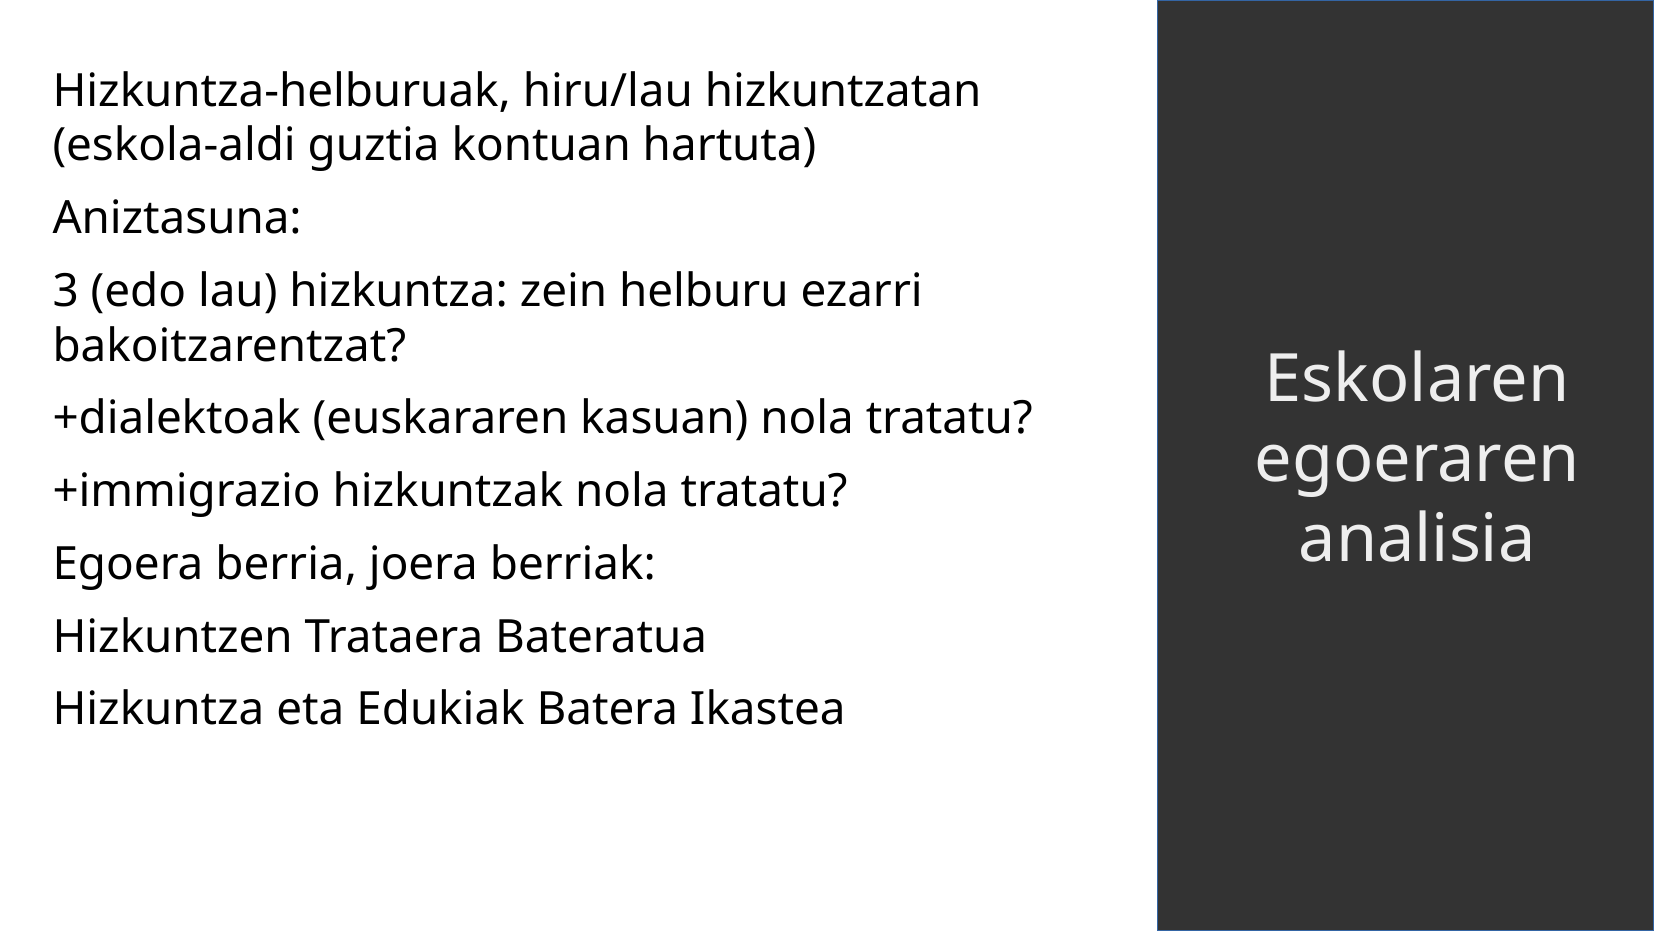

Eskolaren egoeraren analisia
# Hizkuntza-helburuak, hiru/lau hizkuntzatan (eskola-aldi guztia kontuan hartuta)
Aniztasuna:
3 (edo lau) hizkuntza: zein helburu ezarri bakoitzarentzat?
+dialektoak (euskararen kasuan) nola tratatu?
+immigrazio hizkuntzak nola tratatu?
Egoera berria, joera berriak:
Hizkuntzen Trataera Bateratua
Hizkuntza eta Edukiak Batera Ikastea